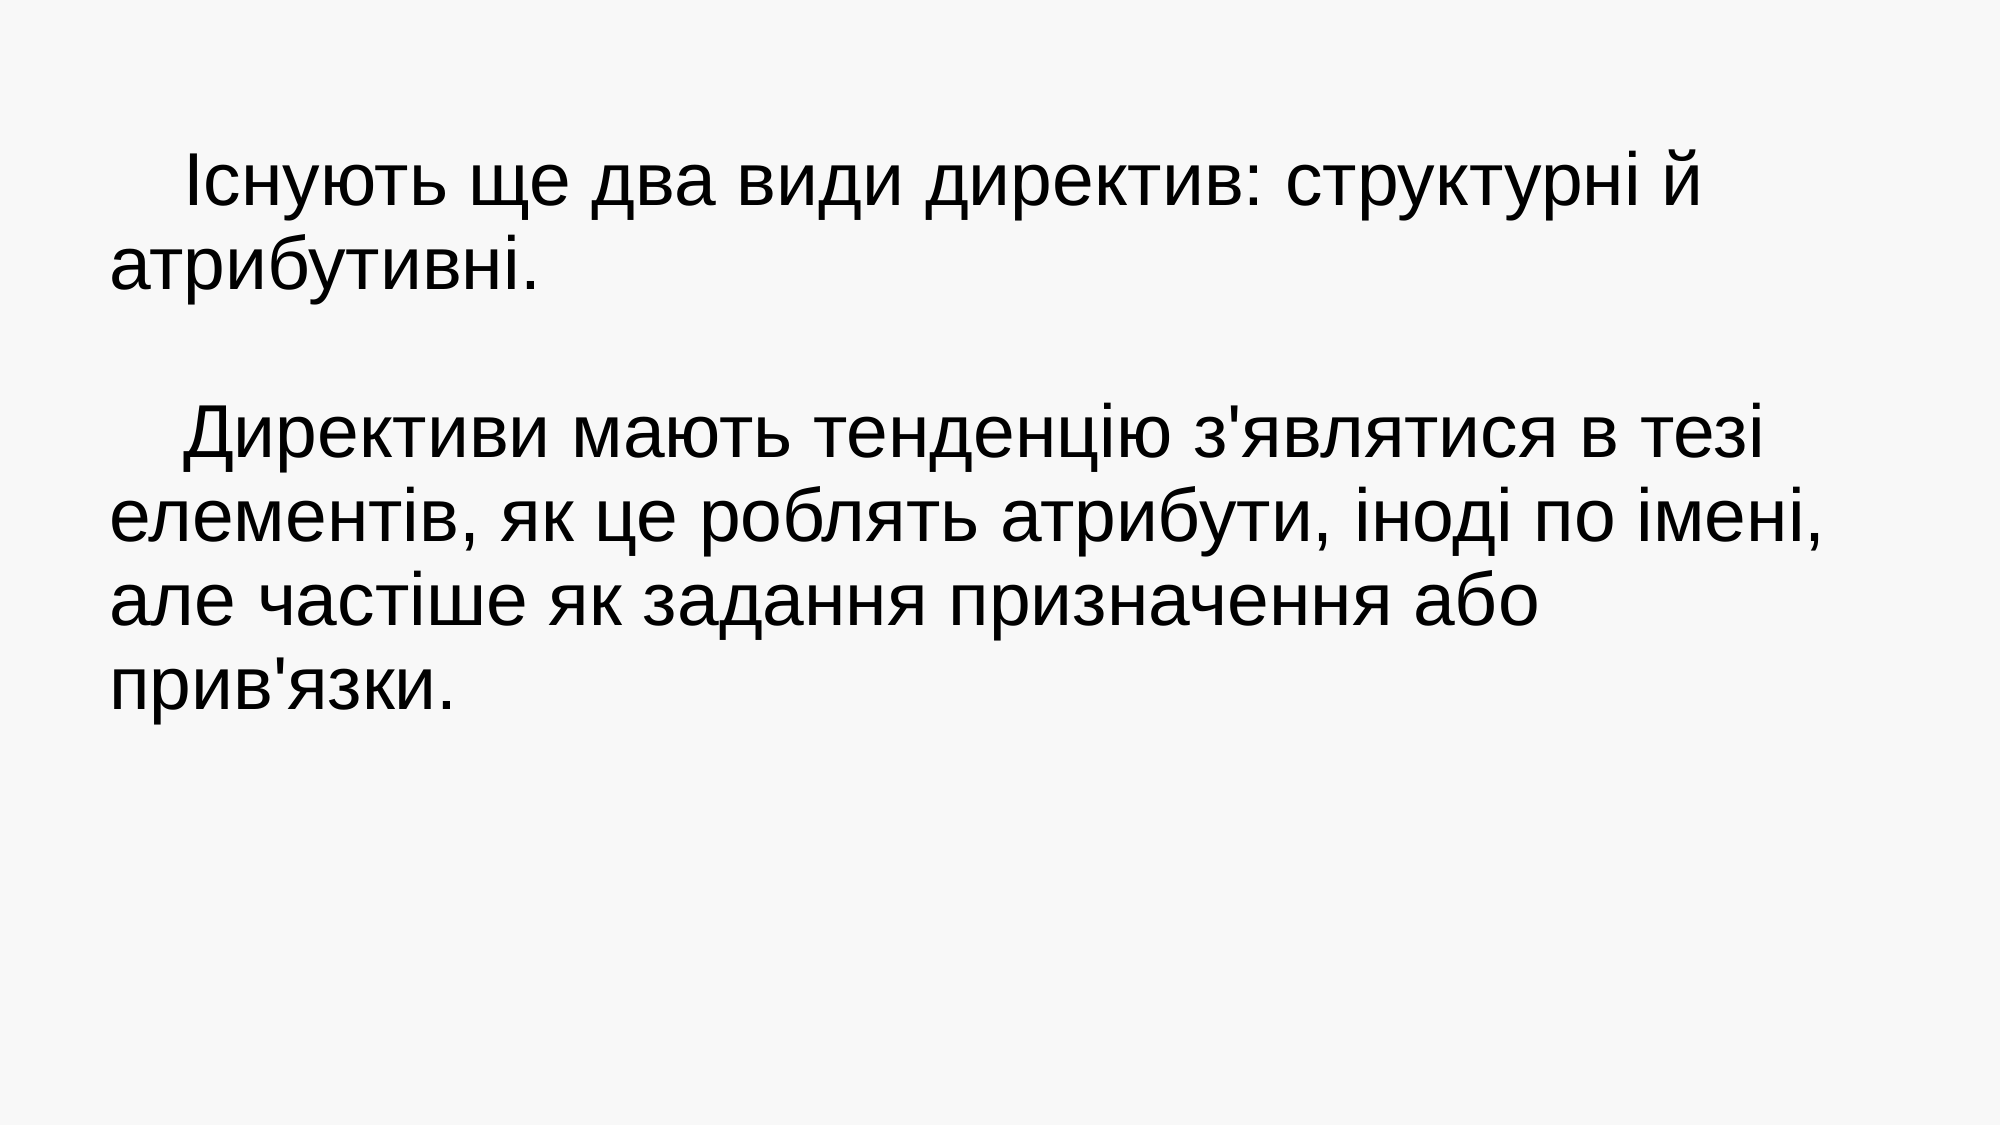

Існують ще два види директив: структурні й атрибутивні.
	Директиви мають тенденцію з'являтися в тезі елементів, як це роблять атрибути, іноді по імені, але частіше як задання призначення або прив'язки.